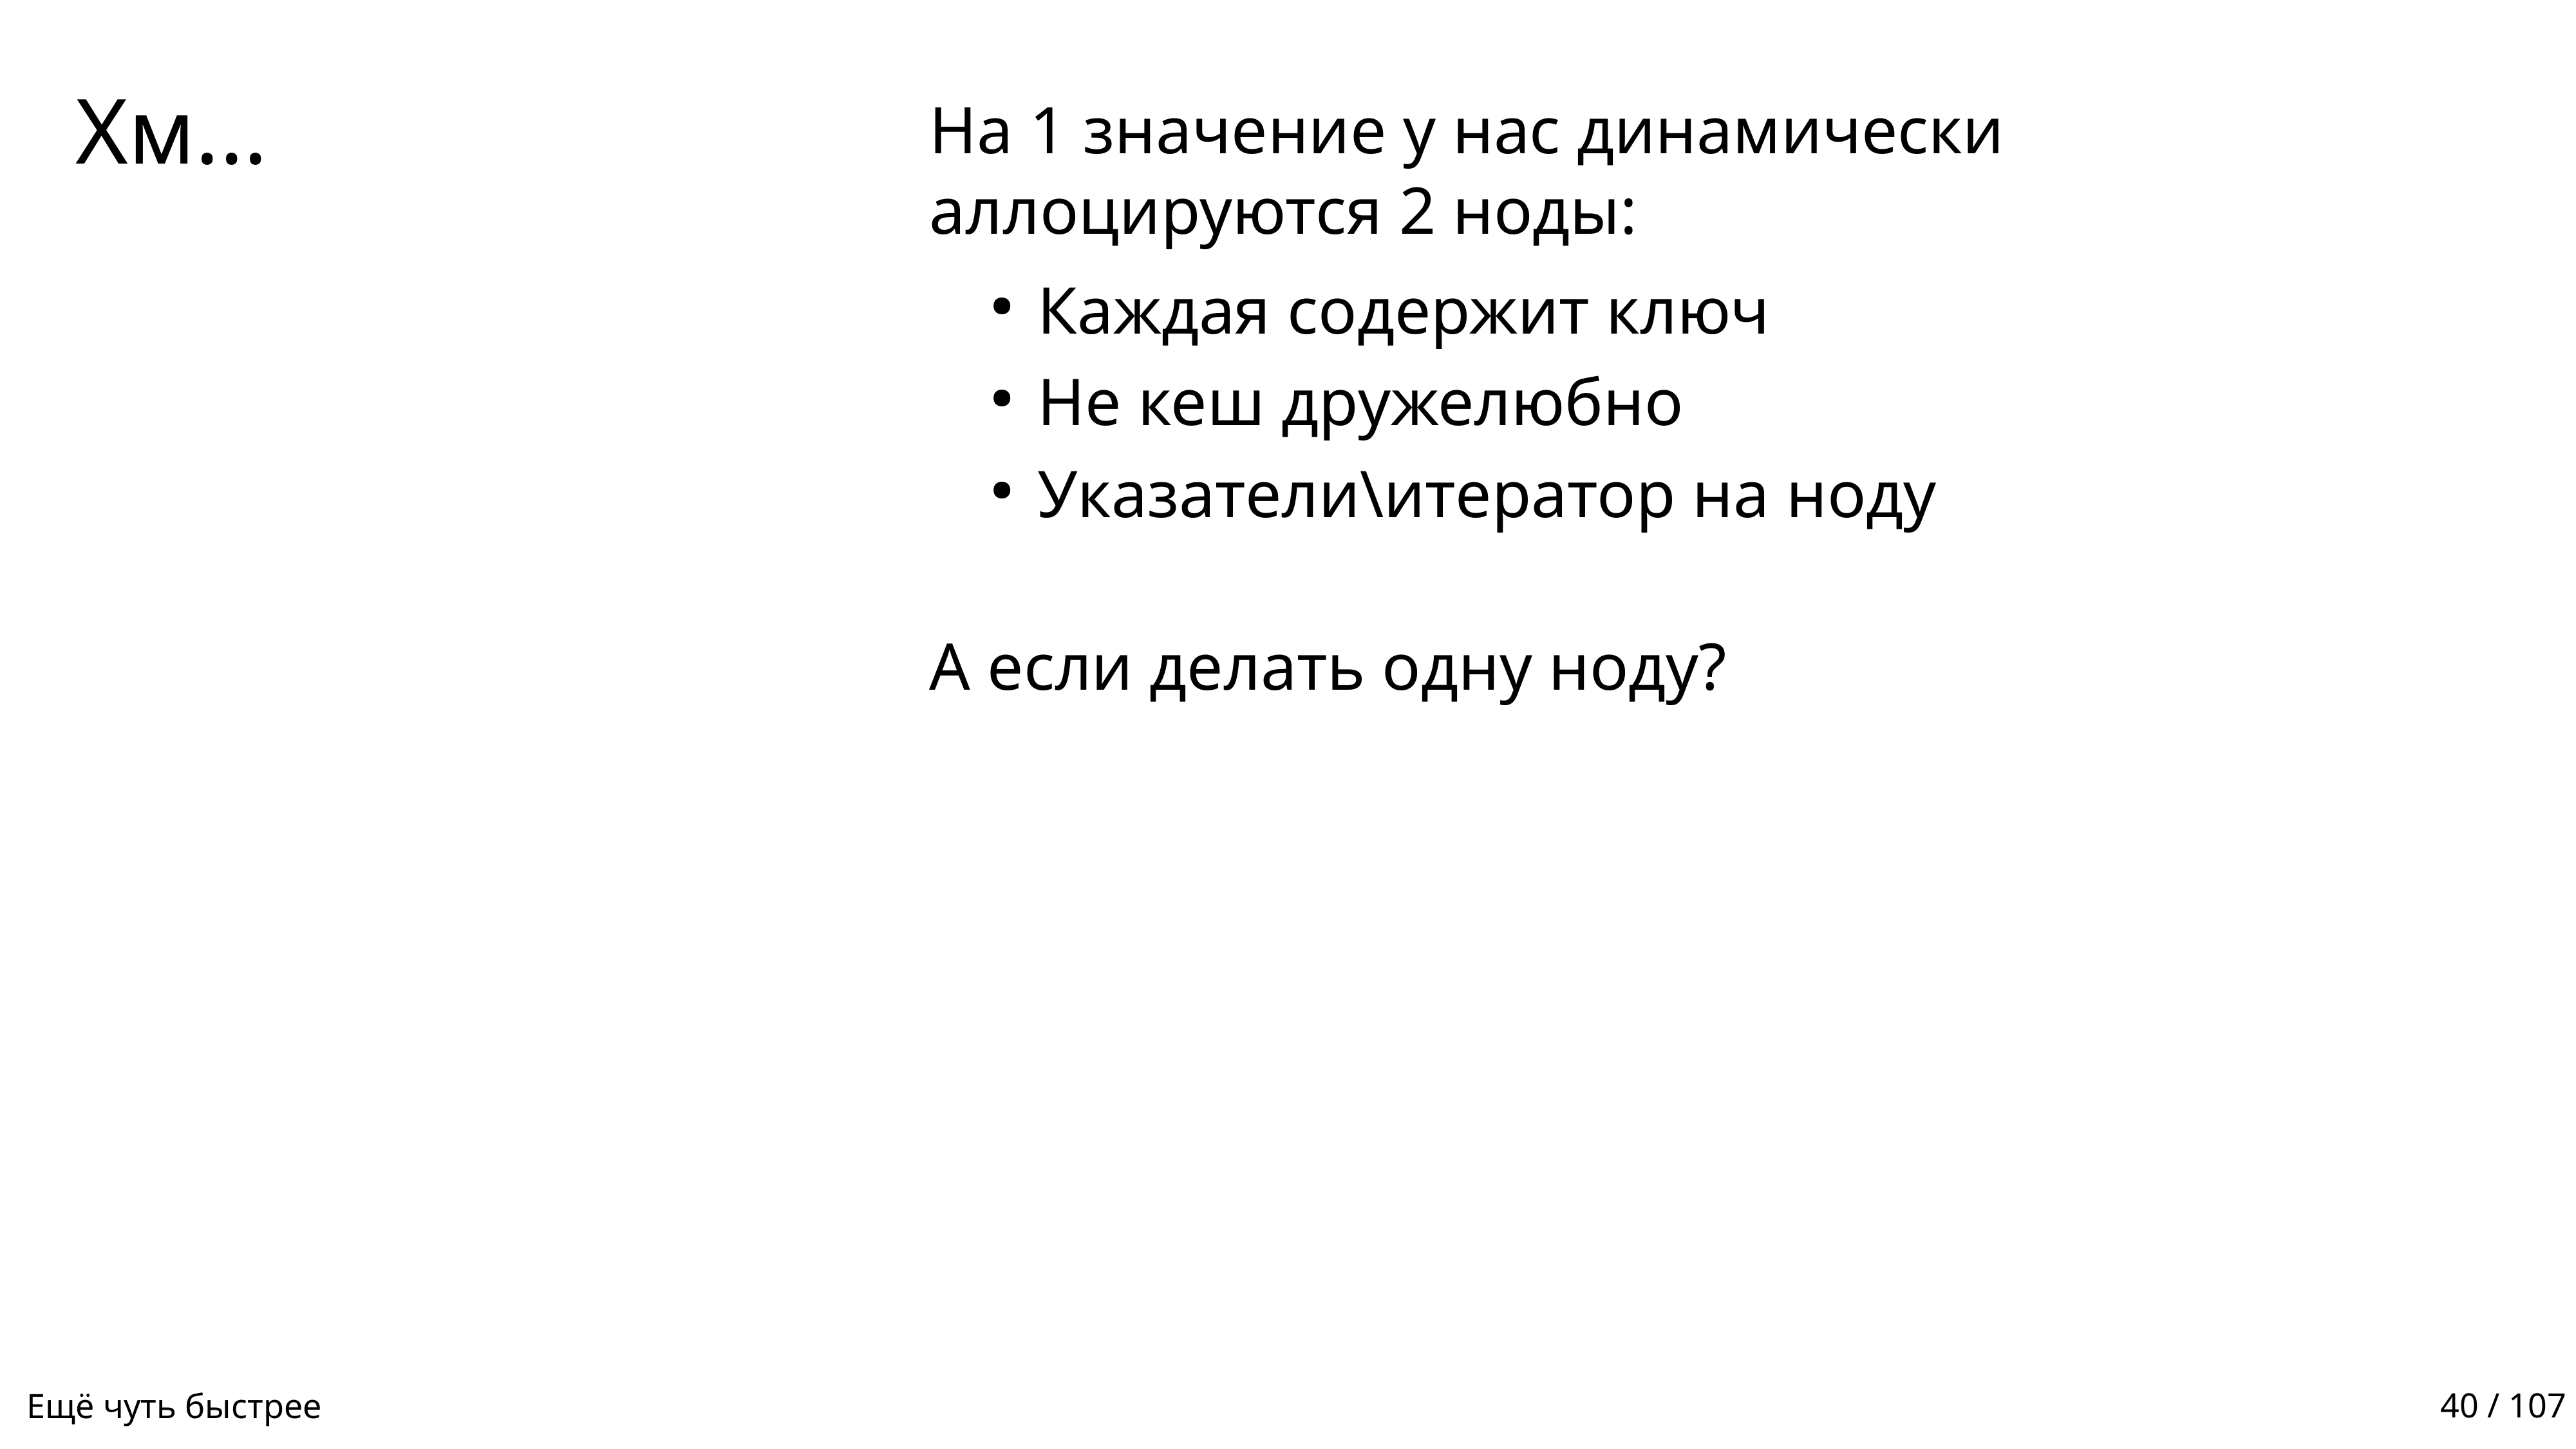

# Хм...
На 1 значение у нас динамически аллоцируются 2 ноды:
 Каждая содержит ключ
 Не кеш дружелюбно
 Указатели\итератор на ноду
А если делать одну ноду?
Ещё чуть быстрее